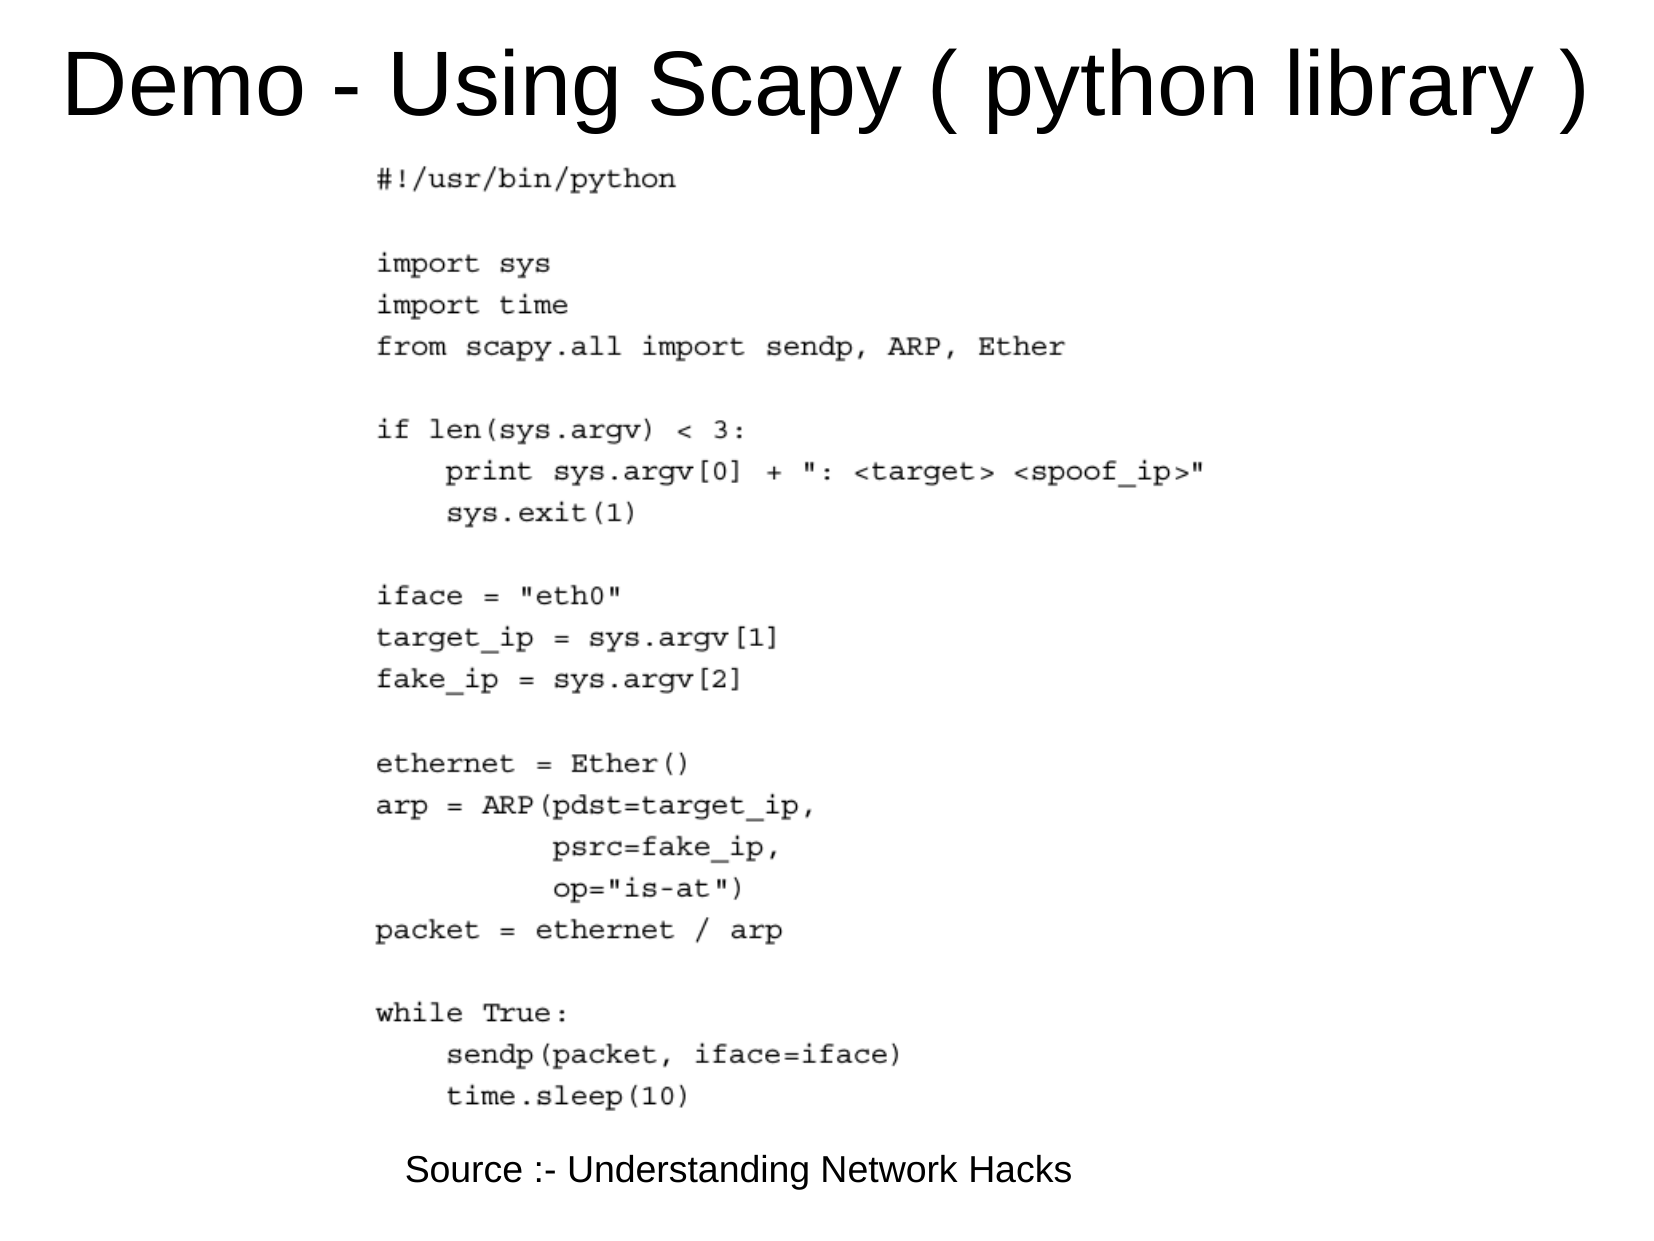

# Demo - Using Scapy ( python library )
Source :- Understanding Network Hacks